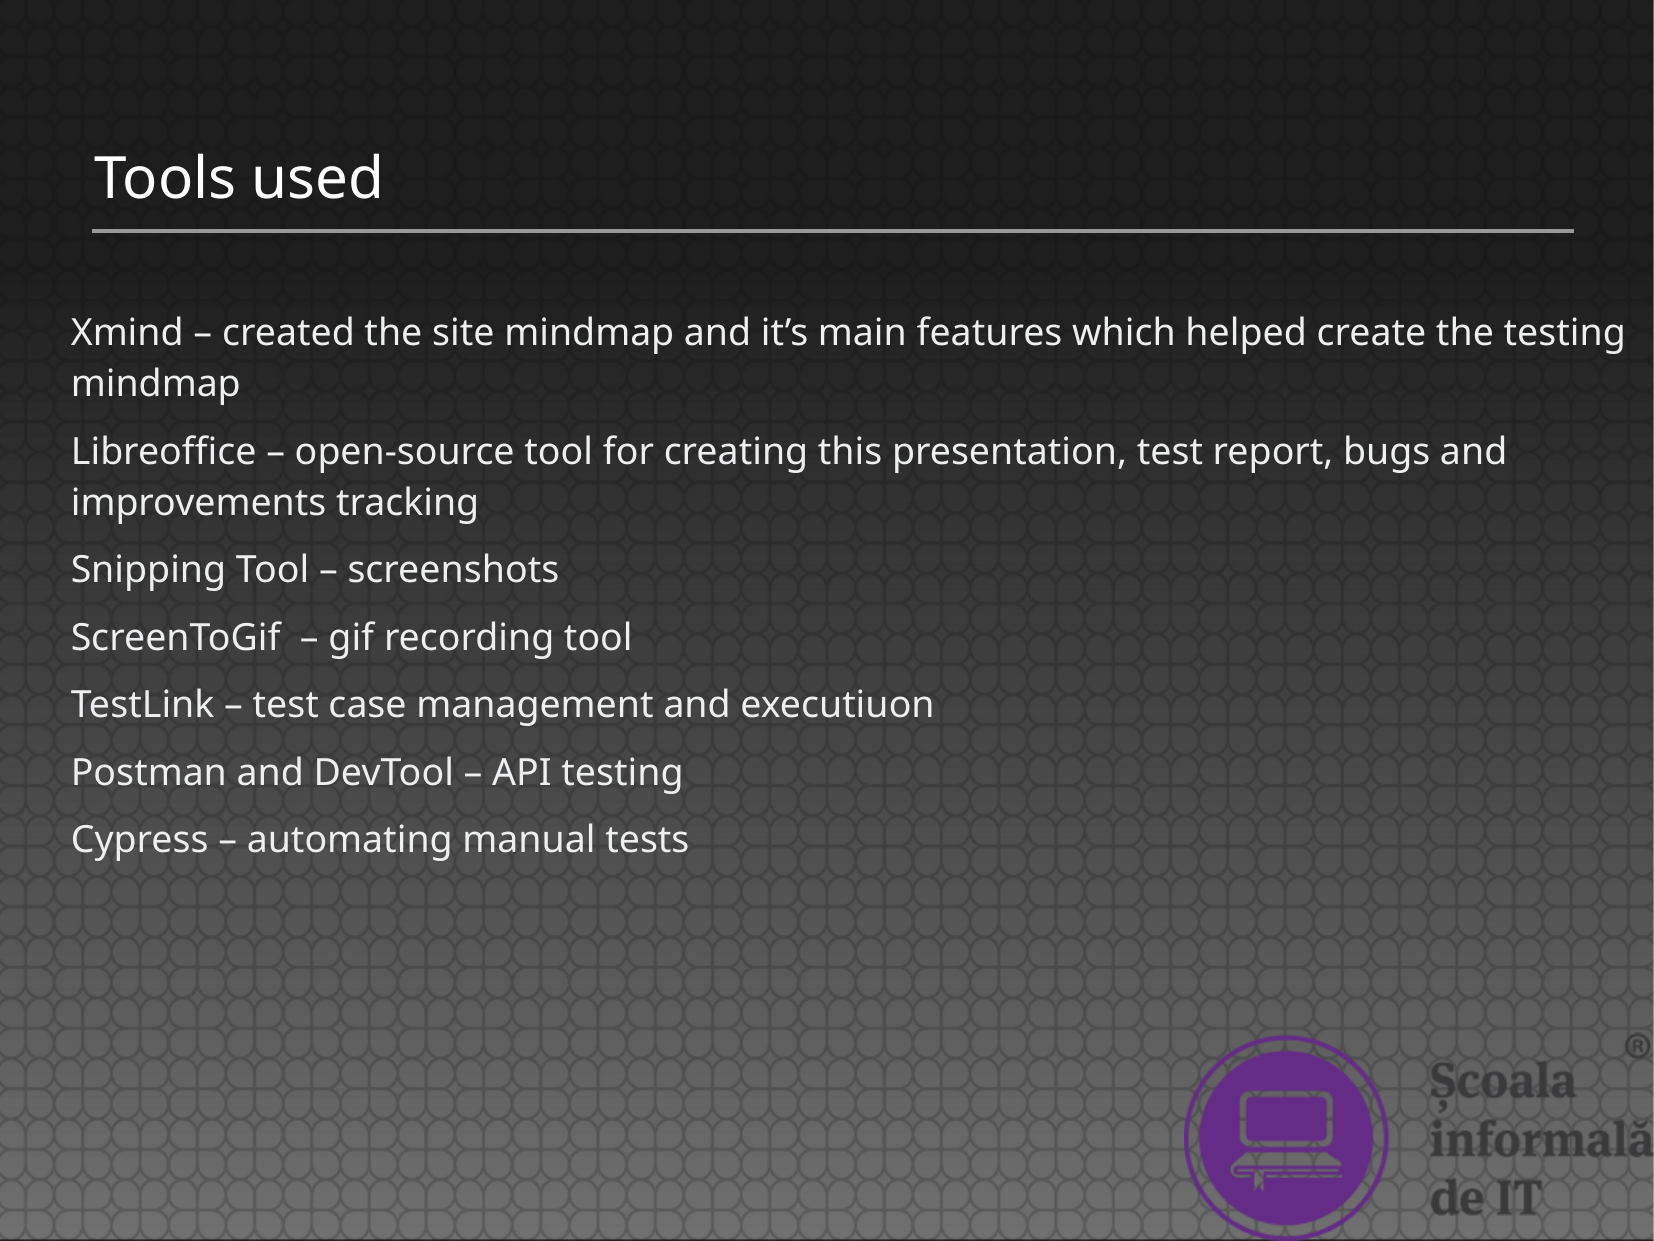

# Tools used
Xmind – created the site mindmap and it’s main features which helped create the testing mindmap
Libreoffice – open-source tool for creating this presentation, test report, bugs and improvements tracking
Snipping Tool – screenshots
ScreenToGif – gif recording tool
TestLink – test case management and executiuon
Postman and DevTool – API testing
Cypress – automating manual tests